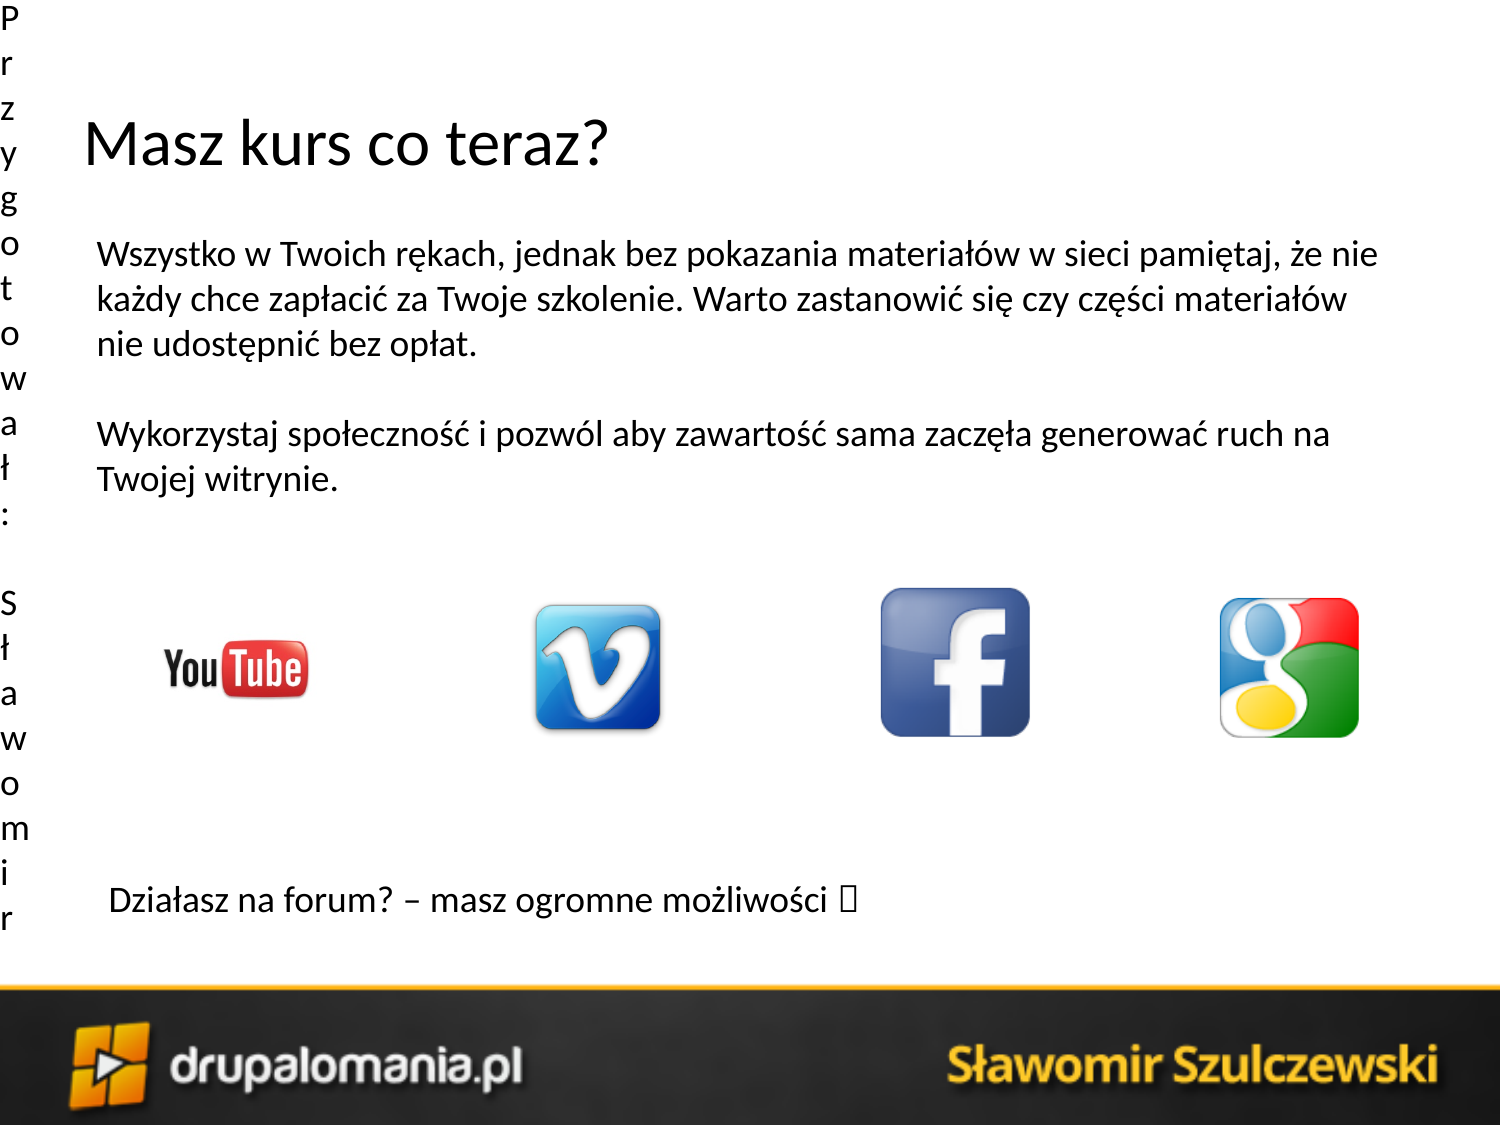

Przygotował: Sławomir Szulczewski (Drupalomania.pl)
Masz kurs co teraz?
Wszystko w Twoich rękach, jednak bez pokazania materiałów w sieci pamiętaj, że nie każdy chce zapłacić za Twoje szkolenie. Warto zastanowić się czy części materiałów nie udostępnić bez opłat.
Wykorzystaj społeczność i pozwól aby zawartość sama zaczęła generować ruch na Twojej witrynie.
Działasz na forum? – masz ogromne możliwości 